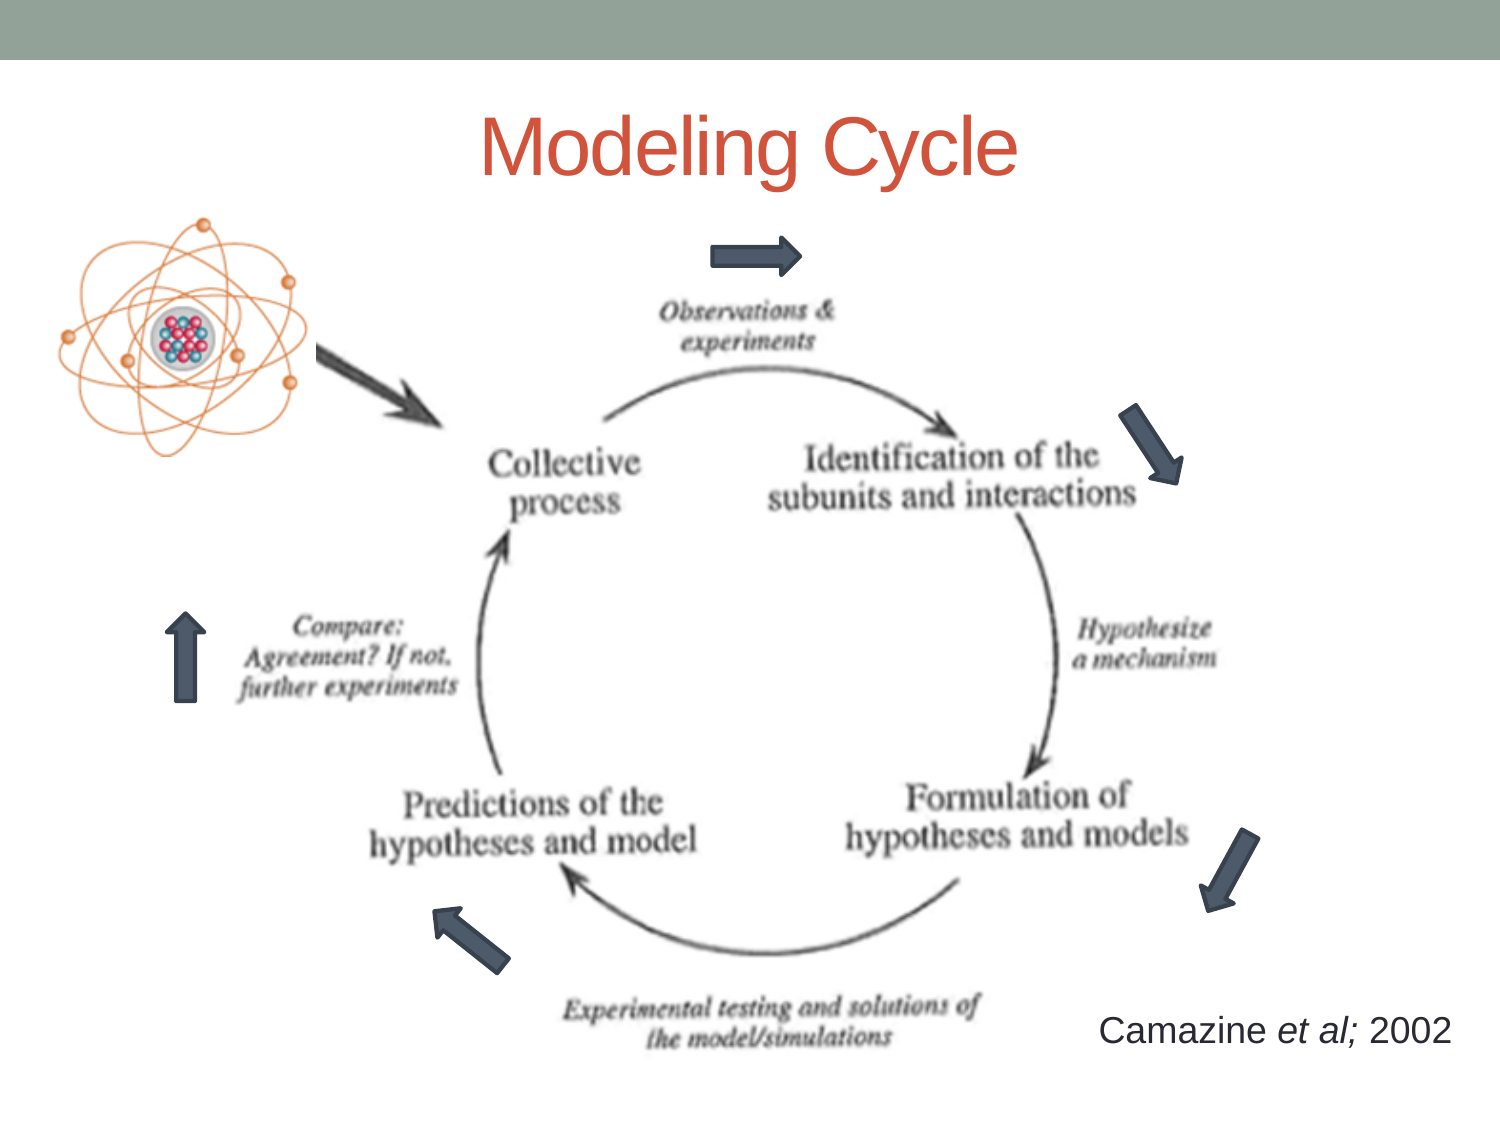

# Modeling Cycle
Camazine et al; 2002